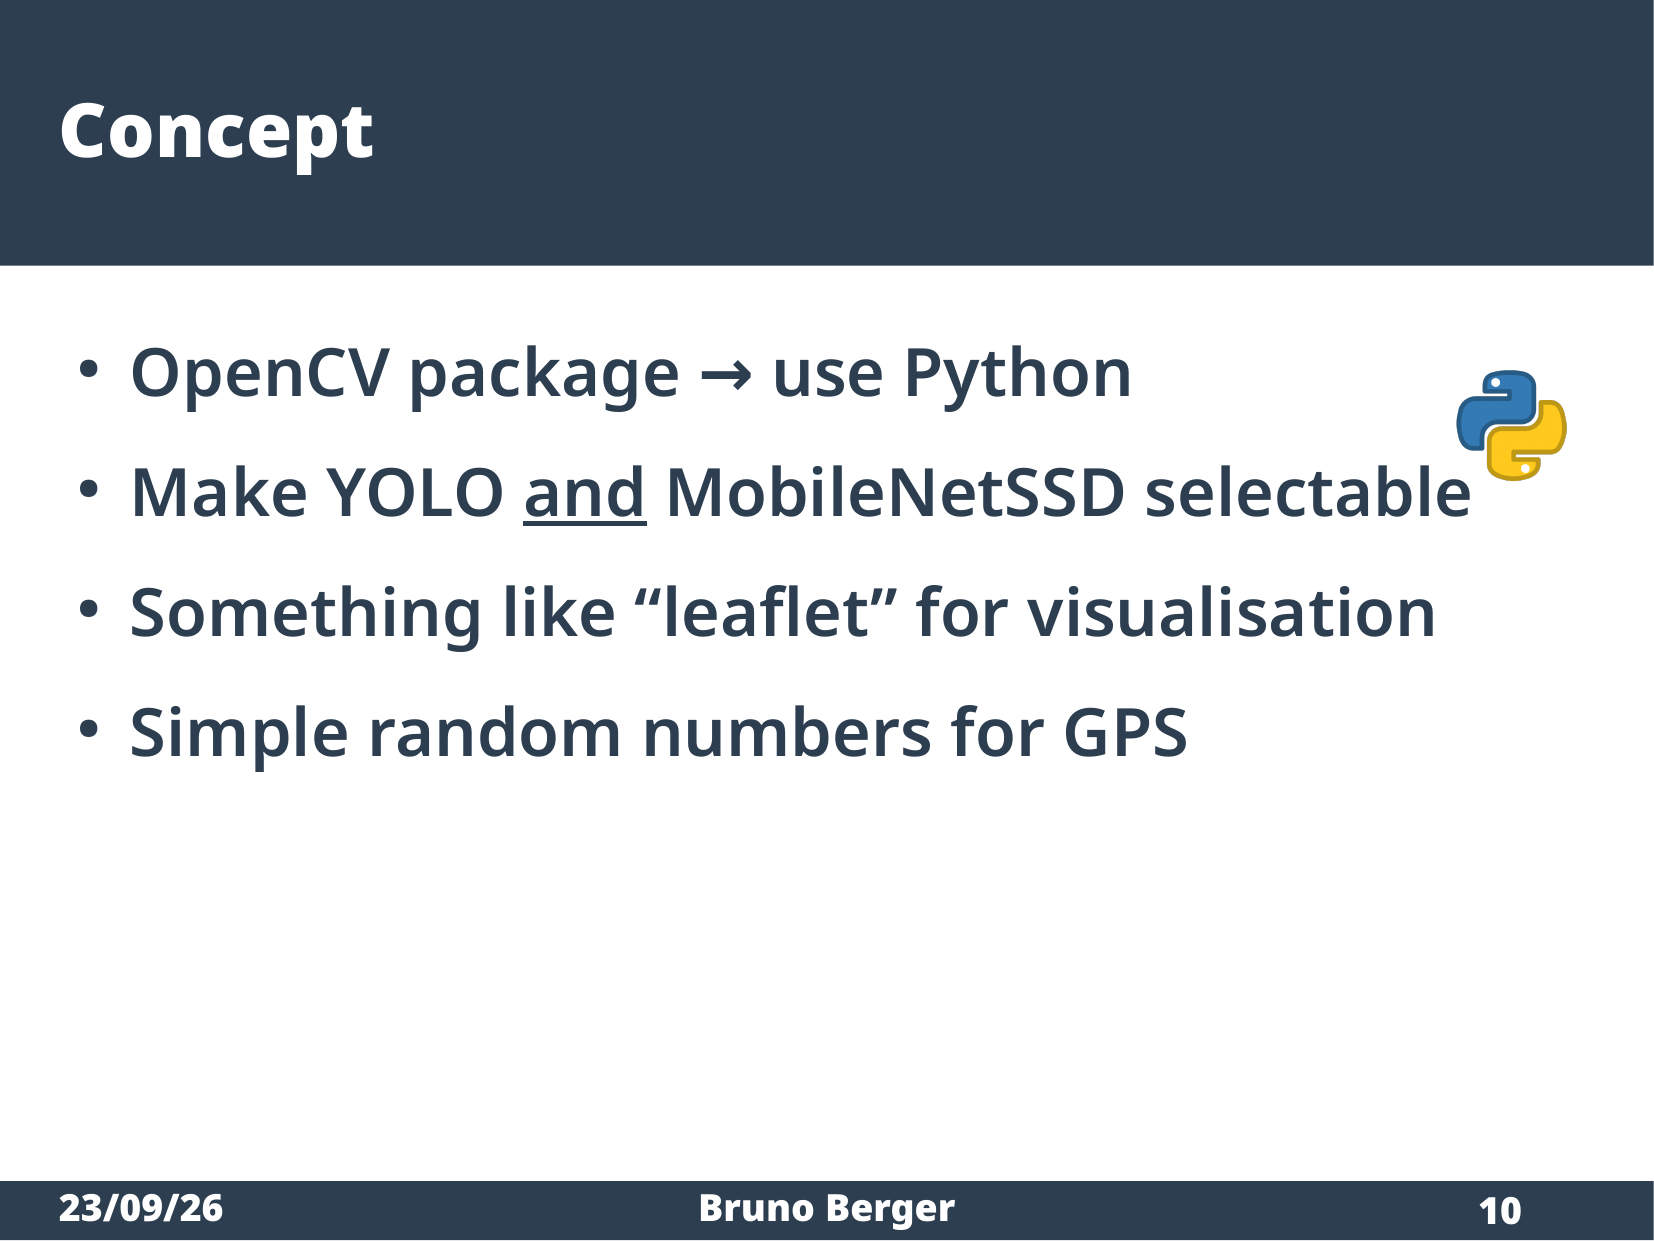

# Concept
OpenCV package → use Python
Make YOLO and MobileNetSSD selectable
Something like “leaflet” for visualisation
Simple random numbers for GPS
Bruno Berger
10